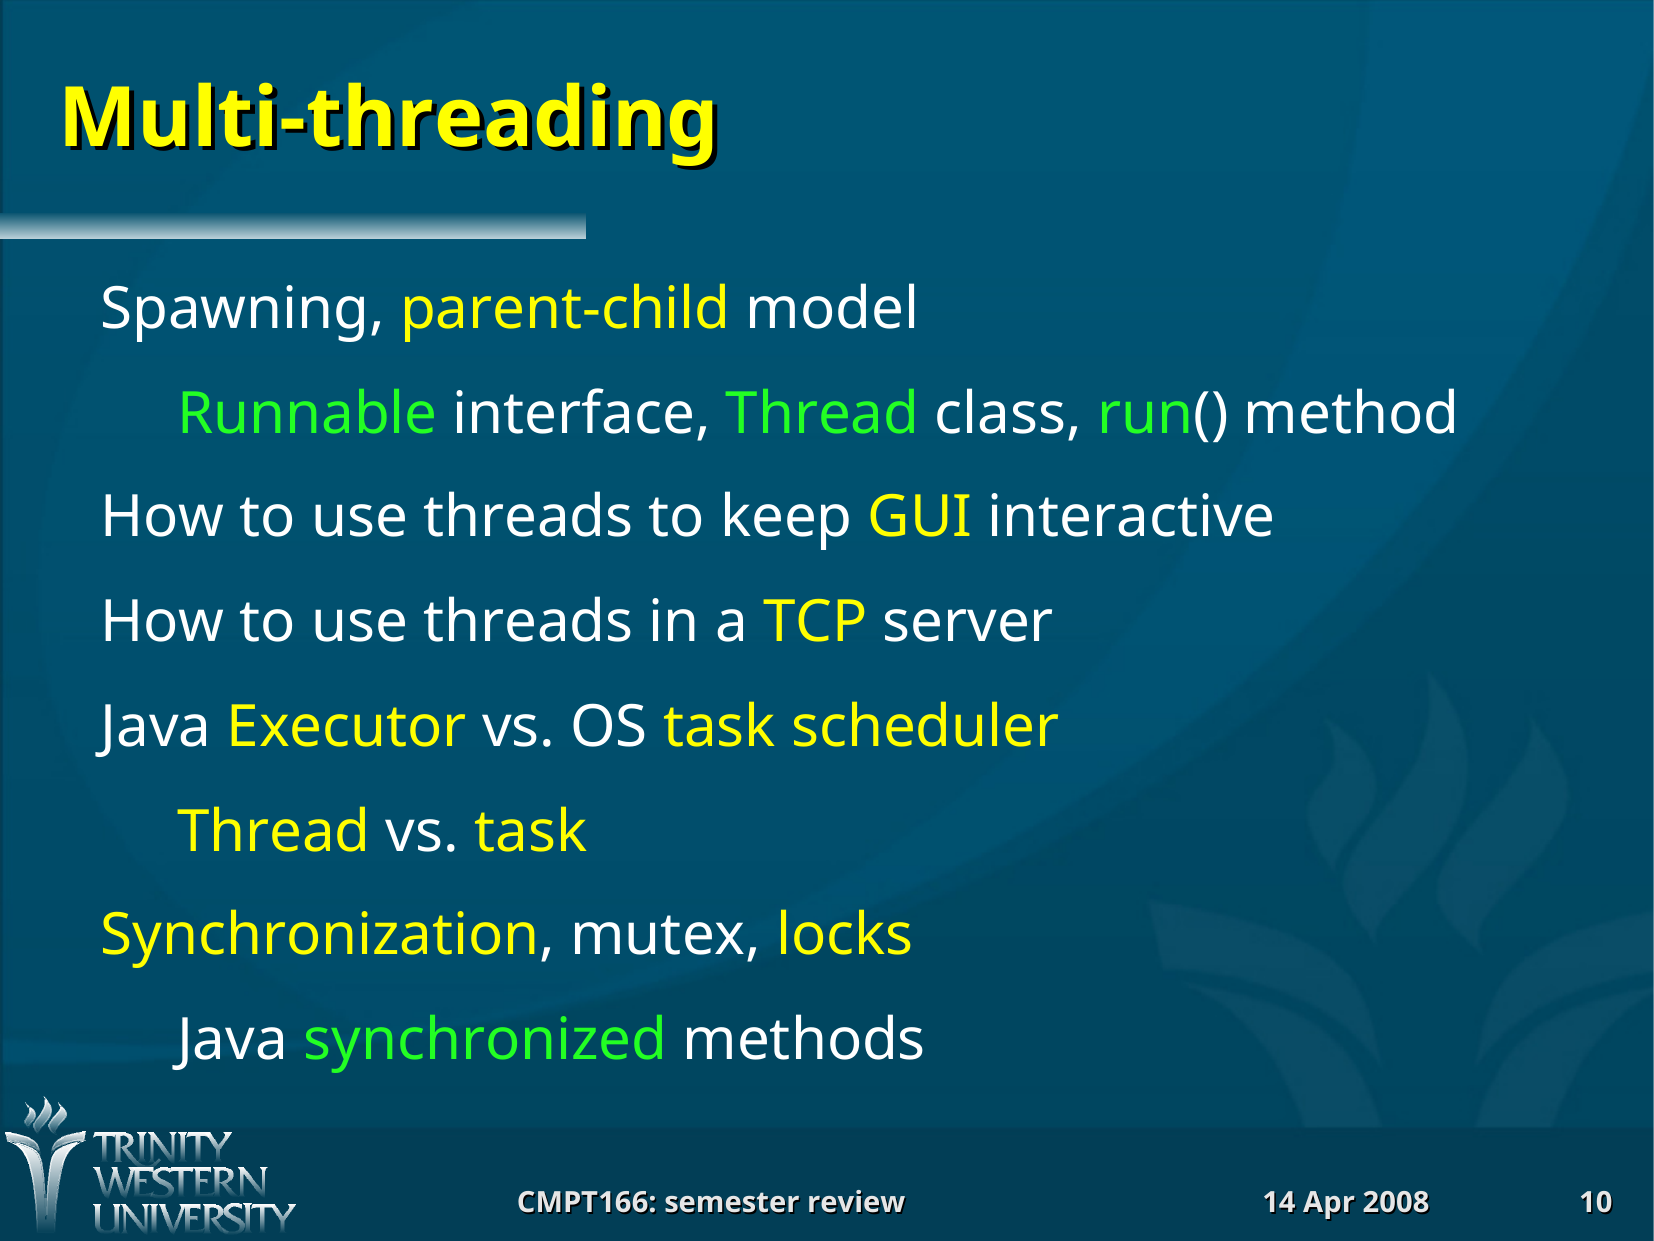

# Multi-threading
Spawning, parent-child model
Runnable interface, Thread class, run() method
How to use threads to keep GUI interactive
How to use threads in a TCP server
Java Executor vs. OS task scheduler
Thread vs. task
Synchronization, mutex, locks
Java synchronized methods
CMPT166: semester review
14 Apr 2008
10